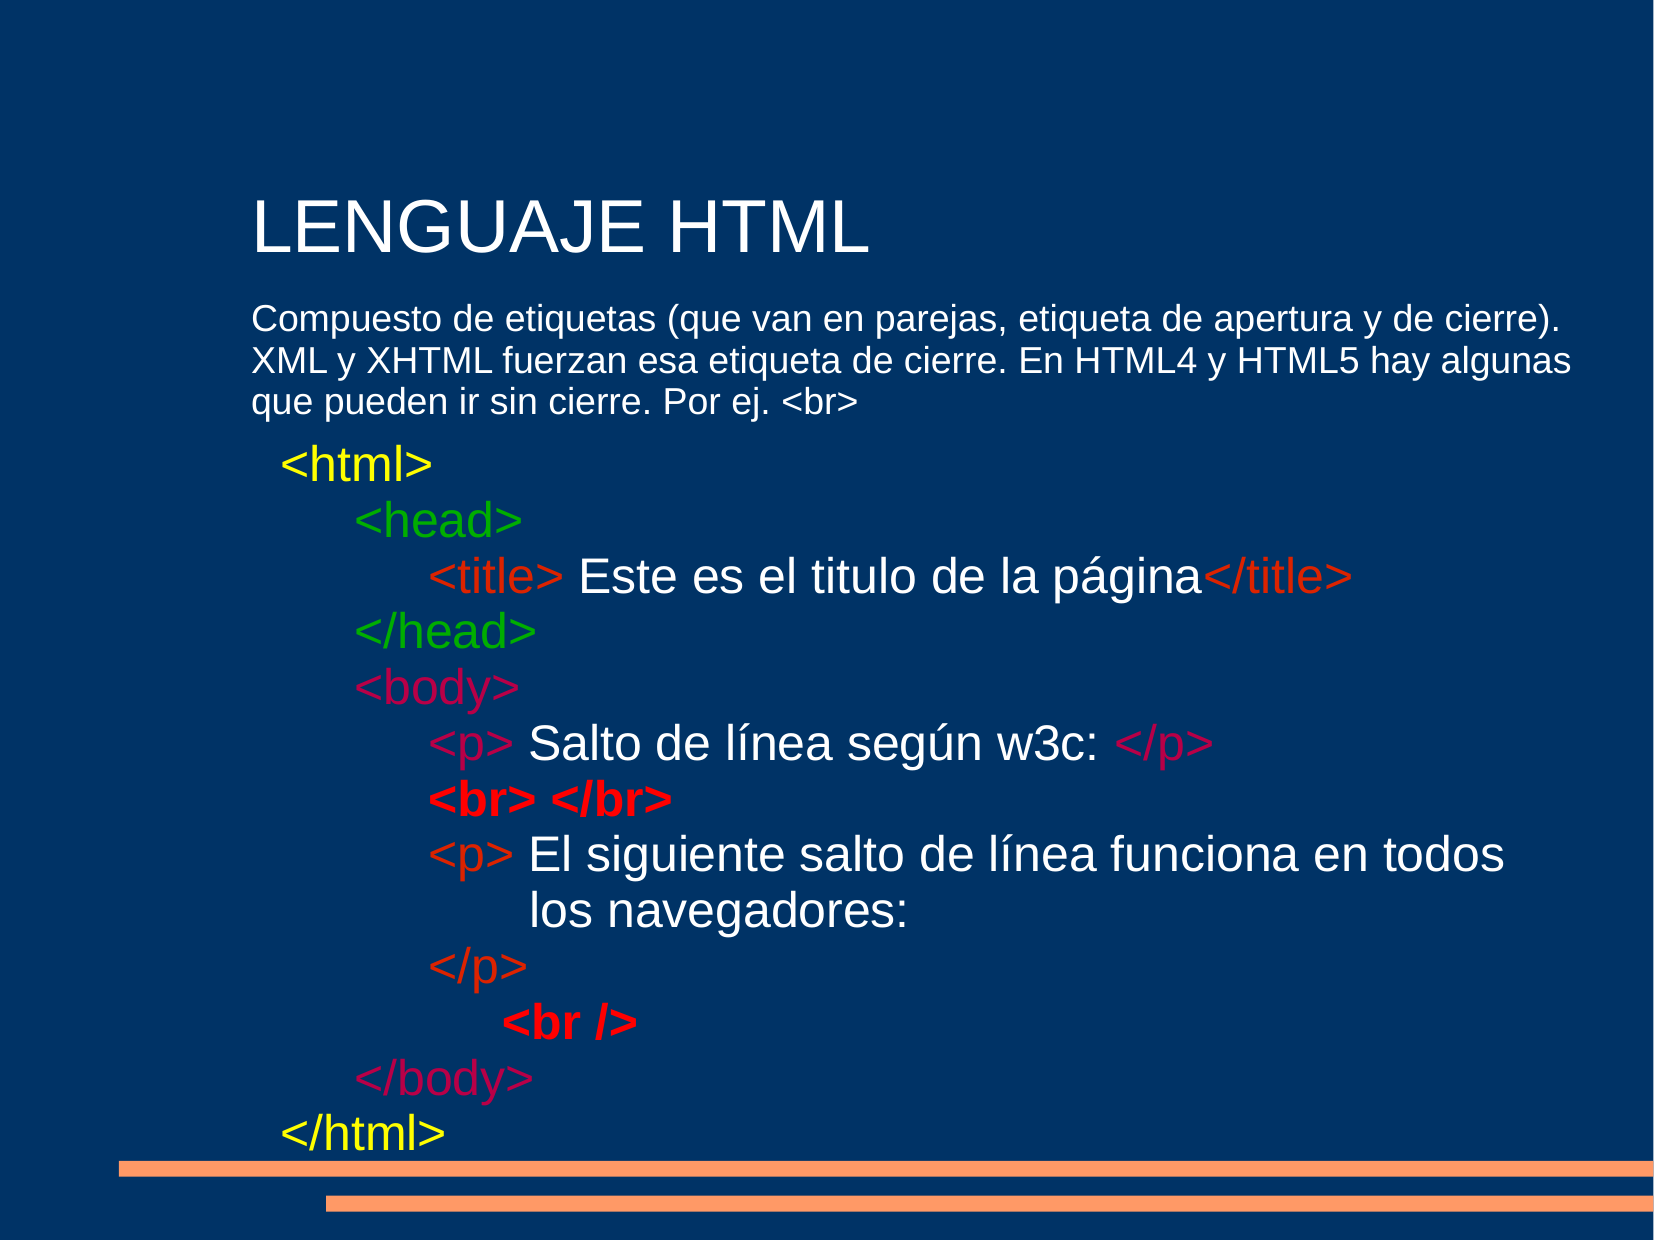

LENGUAJE HTML
Compuesto de etiquetas (que van en parejas, etiqueta de apertura y de cierre). XML y XHTML fuerzan esa etiqueta de cierre. En HTML4 y HTML5 hay algunas que pueden ir sin cierre. Por ej. <br>
<html>
	<head>
		<title> Este es el titulo de la página</title>
	</head>
	<body>
		<p> Salto de línea según w3c: </p>
		<br> </br>
		<p> El siguiente salto de línea funciona en todos 				 los navegadores:
		</p>
			<br />
	</body>
</html>